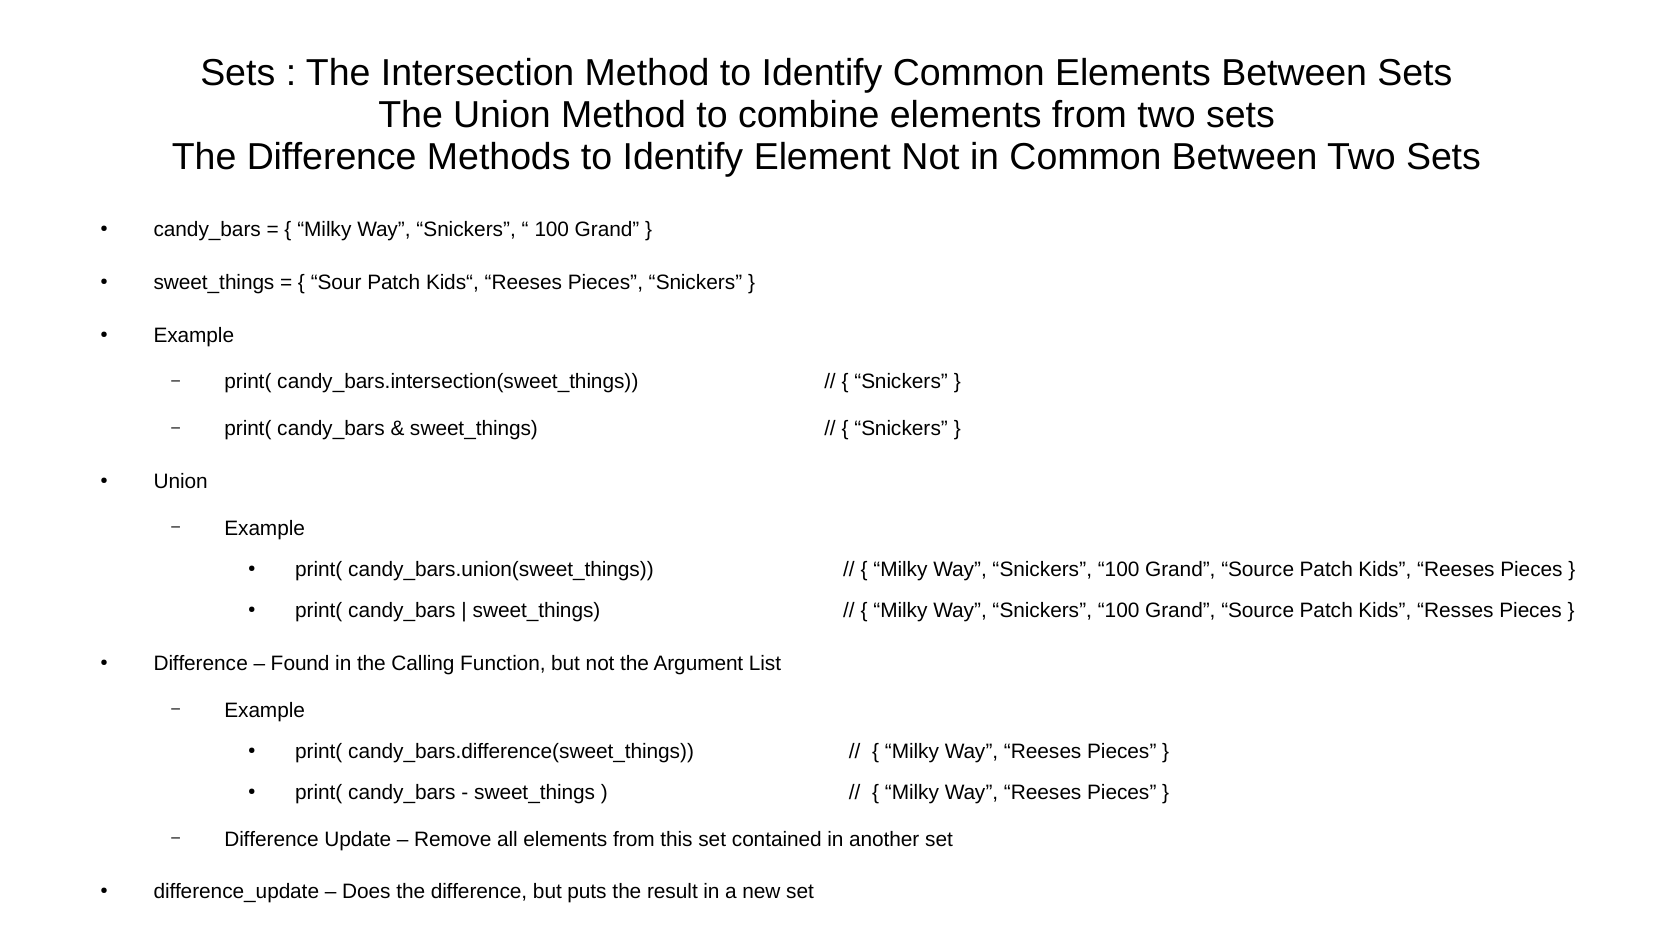

# Sets : The Intersection Method to Identify Common Elements Between Sets The Union Method to combine elements from two sets The Difference Methods to Identify Element Not in Common Between Two Sets
candy_bars = { “Milky Way”, “Snickers”, “ 100 Grand” }
sweet_things = { “Sour Patch Kids“, “Reeses Pieces”, “Snickers” }
Example
print( candy_bars.intersection(sweet_things)) 			// { “Snickers” }
print( candy_bars & sweet_things) 				// { “Snickers” }
Union
Example
print( candy_bars.union(sweet_things))			 // { “Milky Way”, “Snickers”, “100 Grand”, “Source Patch Kids”, “Reeses Pieces }
print( candy_bars | sweet_things)			 // { “Milky Way”, “Snickers”, “100 Grand”, “Source Patch Kids”, “Resses Pieces }
Difference – Found in the Calling Function, but not the Argument List
Example
print( candy_bars.difference(sweet_things))		 // { “Milky Way”, “Reeses Pieces” }
print( candy_bars - sweet_things )			 // { “Milky Way”, “Reeses Pieces” }
Difference Update – Remove all elements from this set contained in another set
difference_update – Does the difference, but puts the result in a new set